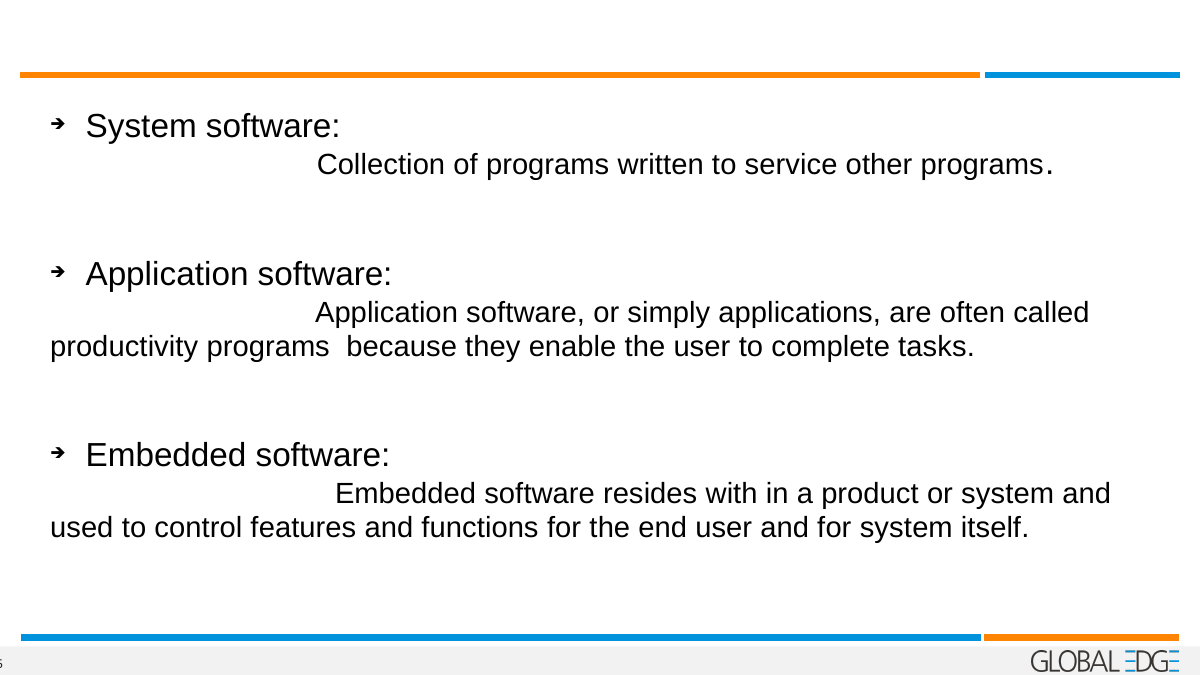

System software:
 Collection of programs written to service other programs.
Application software:
 Application software, or simply applications, are often called productivity programs because they enable the user to complete tasks.
Embedded software:
 Embedded software resides with in a product or system and used to control features and functions for the end user and for system itself.